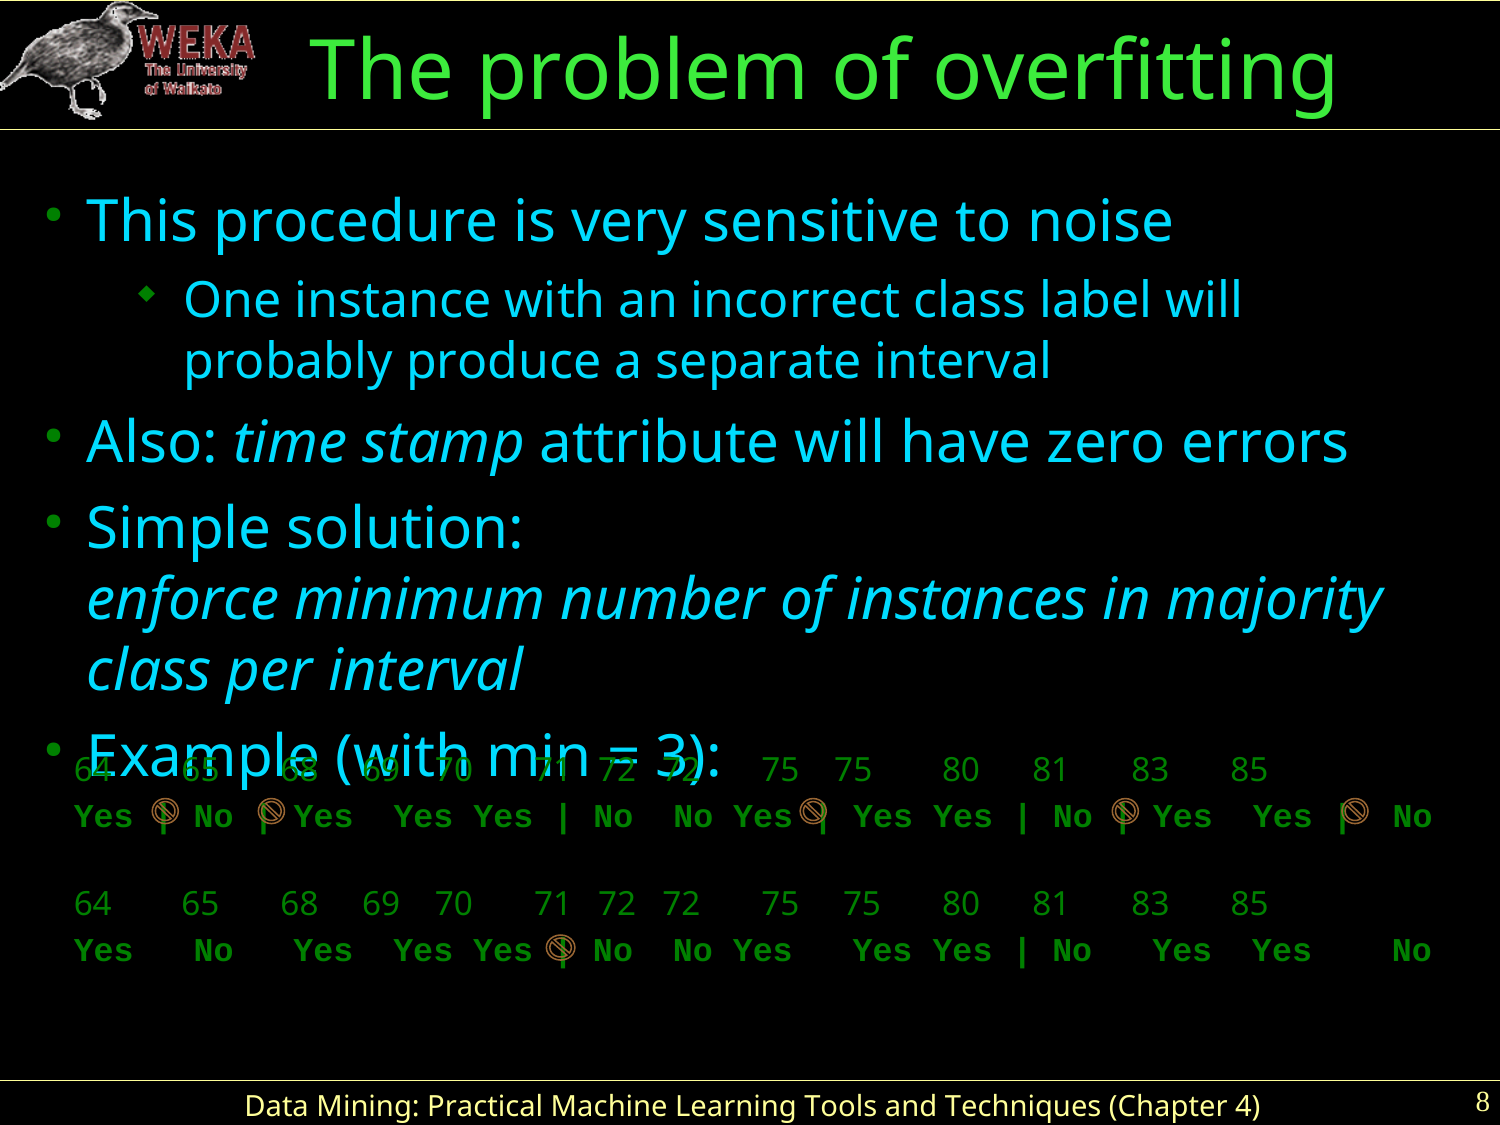

# The problem of overfitting
This procedure is very sensitive to noise
One instance with an incorrect class label will probably produce a separate interval
Also: time stamp attribute will have zero errors
Simple solution:
enforce minimum number of instances in majority class per interval
Example (with min = 3):
64 65 68 69 70 71 72 72 75 75 80 81 83 85
Yes | No | Yes Yes Yes | No No Yes | Yes Yes | No | Yes Yes | No
64 65 68 69 70 71 72 72 75 75 80 81 83 85
Yes No Yes Yes Yes | No No Yes Yes Yes | No Yes Yes No
Data Mining: Practical Machine Learning Tools and Techniques (Chapter 4)
8